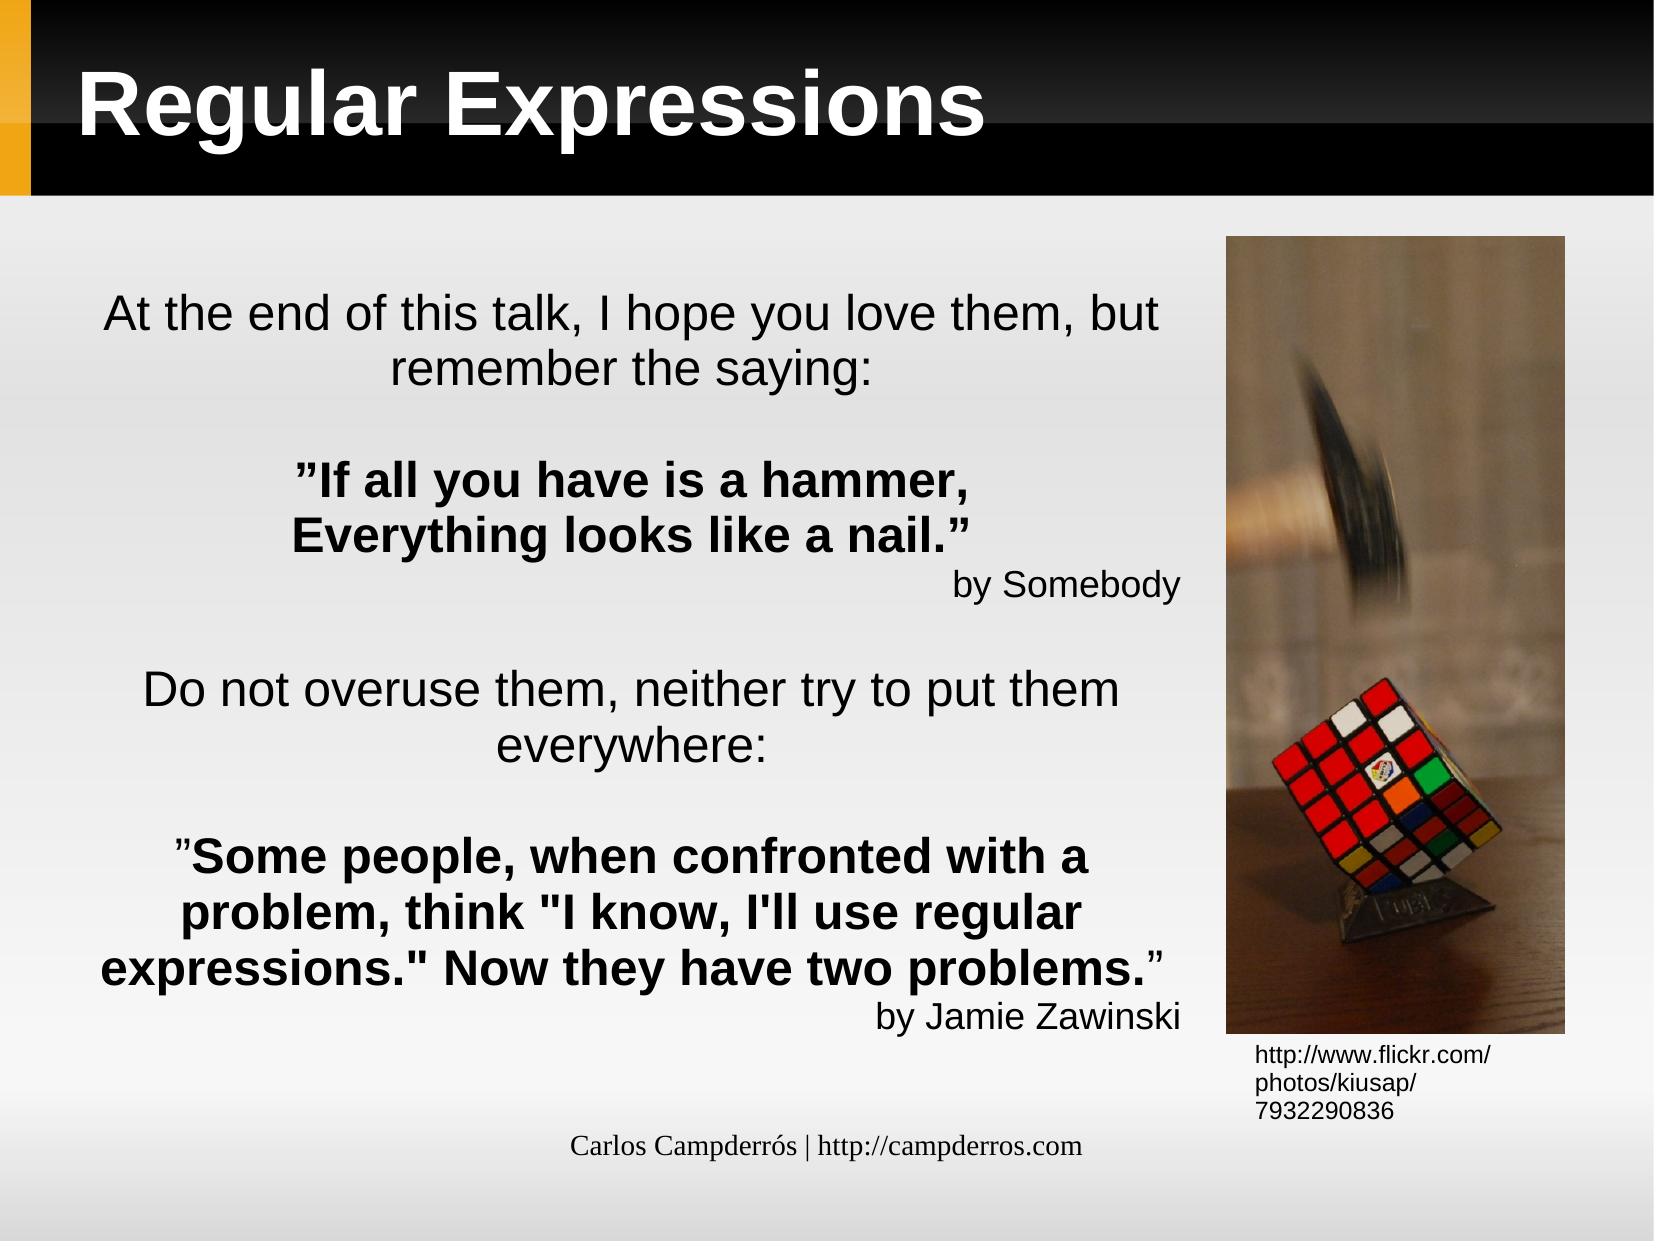

# Regular Expressions
At the end of this talk, I hope you love them, but remember the saying:
”If all you have is a hammer,
Everything looks like a nail.”
by Somebody
Do not overuse them, neither try to put them everywhere:
”Some people, when confronted with a problem, think "I know, I'll use regular expressions." Now they have two problems.”
by Jamie Zawinski
http://www.flickr.com/photos/kiusap/7932290836
Carlos Campderrós | http://campderros.com